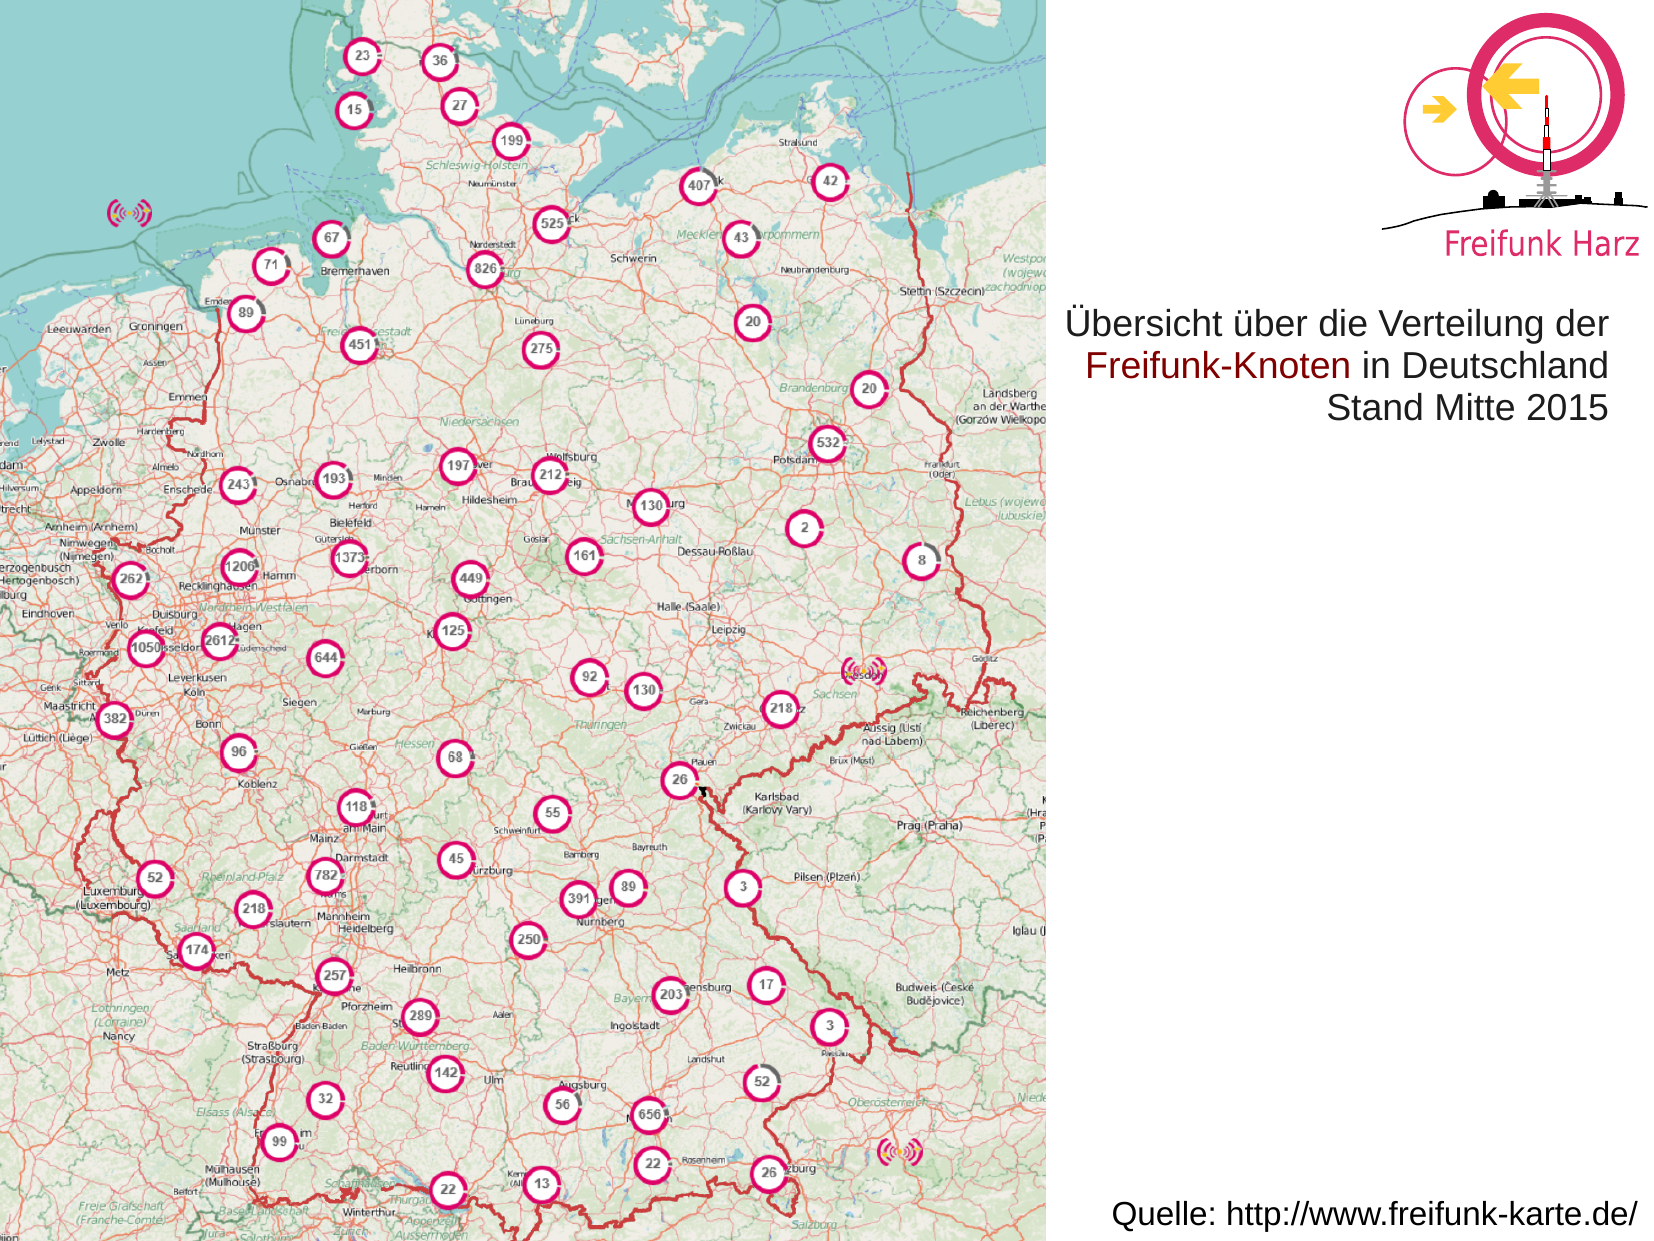

Übersicht über die Verteilung der Freifunk-Knoten in Deutschland
Stand Mitte 2015
Quelle: http://www.freifunk-karte.de/